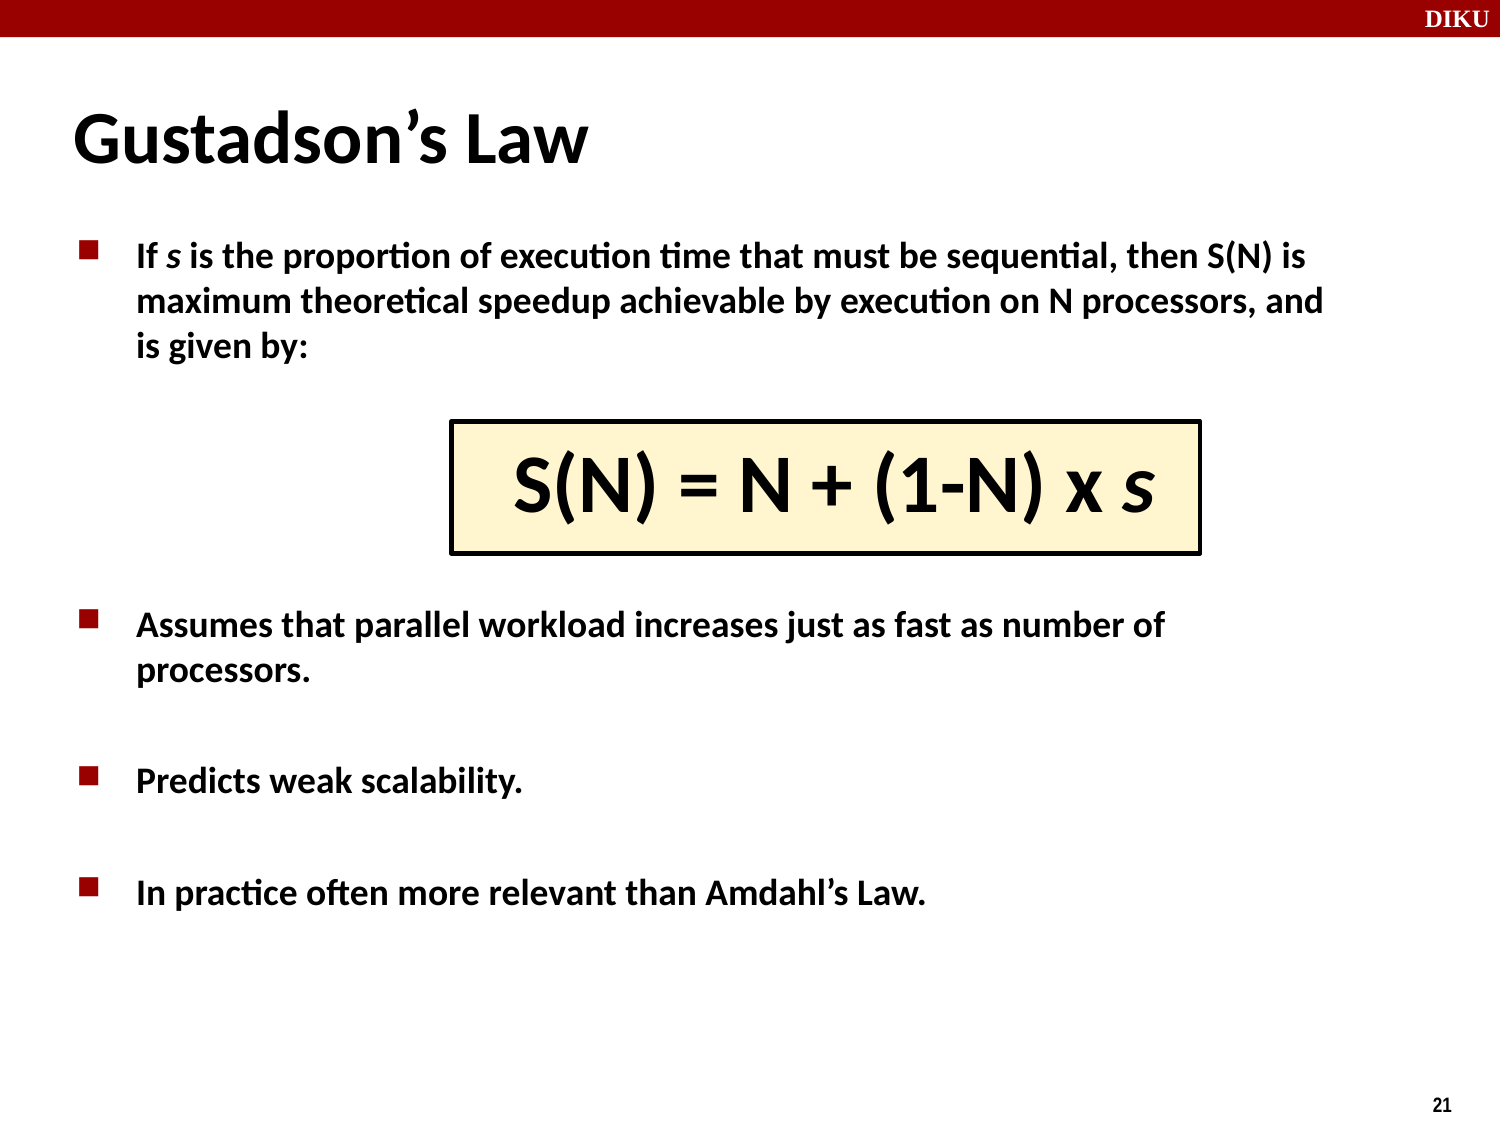

Gustadson’s Law
If s is the proportion of execution time that must be sequential, then S(N) is maximum theoretical speedup achievable by execution on N processors, and is given by:
Assumes that parallel workload increases just as fast as number of processors.
Predicts weak scalability.
In practice often more relevant than Amdahl’s Law.
S(N) = N + (1-N) x s